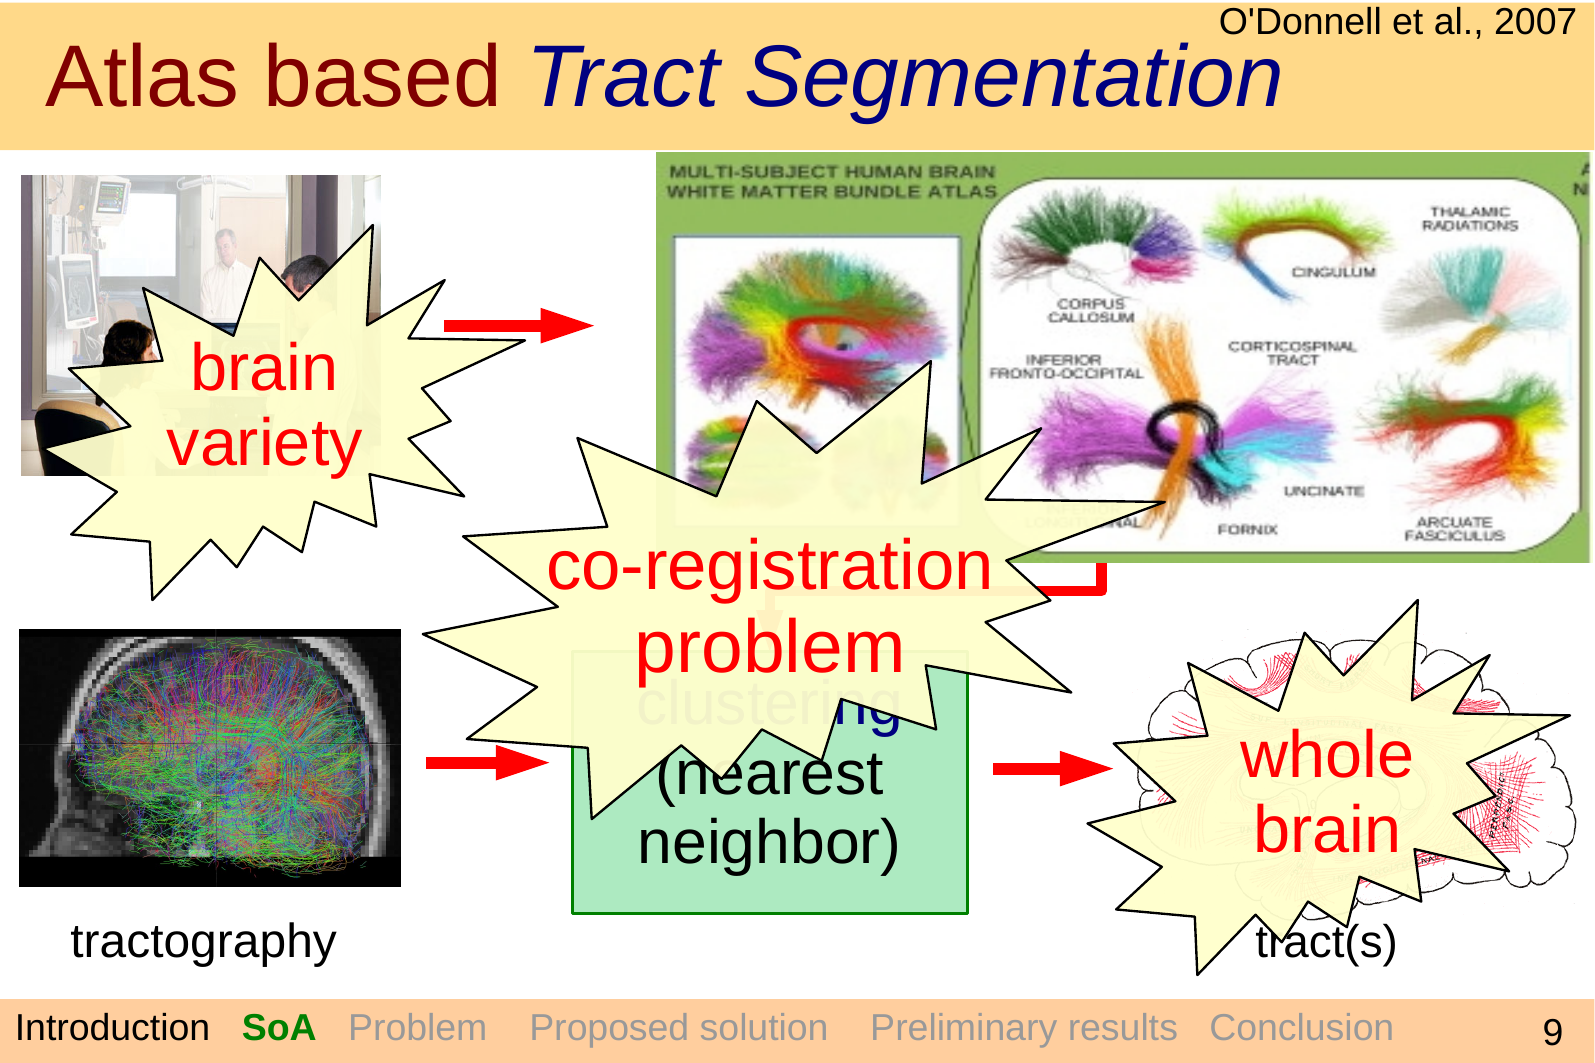

O'Donnell et al., 2007
# Atlas based Tract Segmentation
brain
variety
co-registration
problem
whole brain
clustering
(nearest neighbor)
tractography
tract(s)
Introduction SoA Problem Proposed solution Preliminary results Conclusion